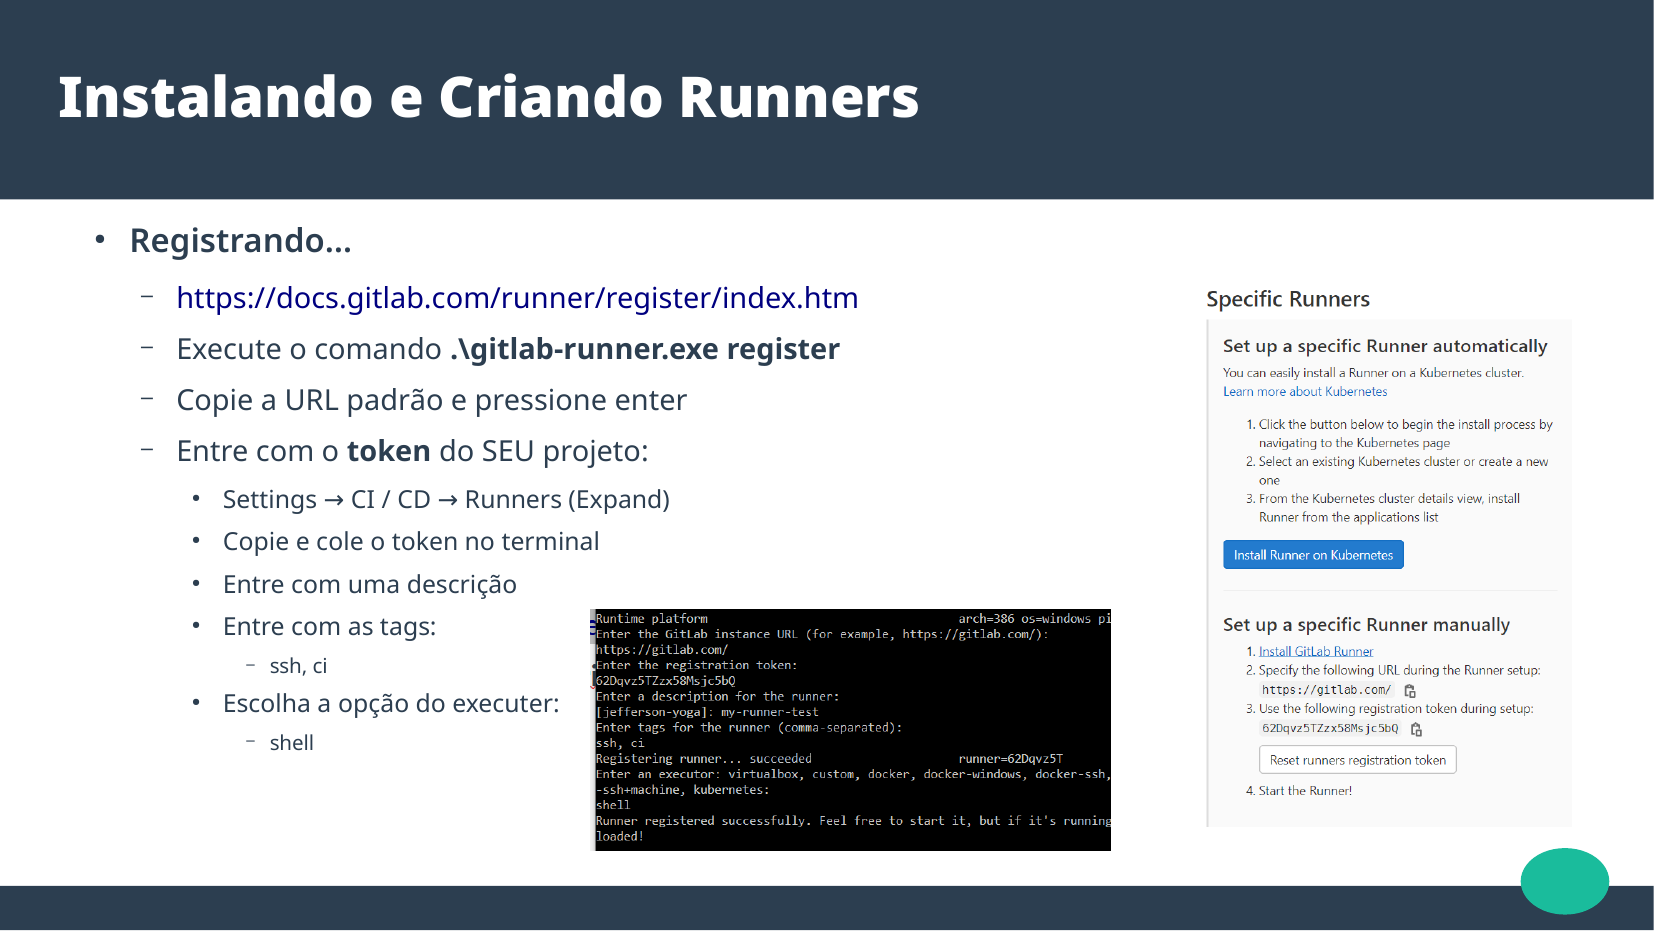

# Instalando e Criando Runners
Registrando…
https://docs.gitlab.com/runner/register/index.htm
Execute o comando .\gitlab-runner.exe register
Copie a URL padrão e pressione enter
Entre com o token do SEU projeto:
Settings → CI / CD → Runners (Expand)
Copie e cole o token no terminal
Entre com uma descrição
Entre com as tags:
ssh, ci
Escolha a opção do executer:
shell